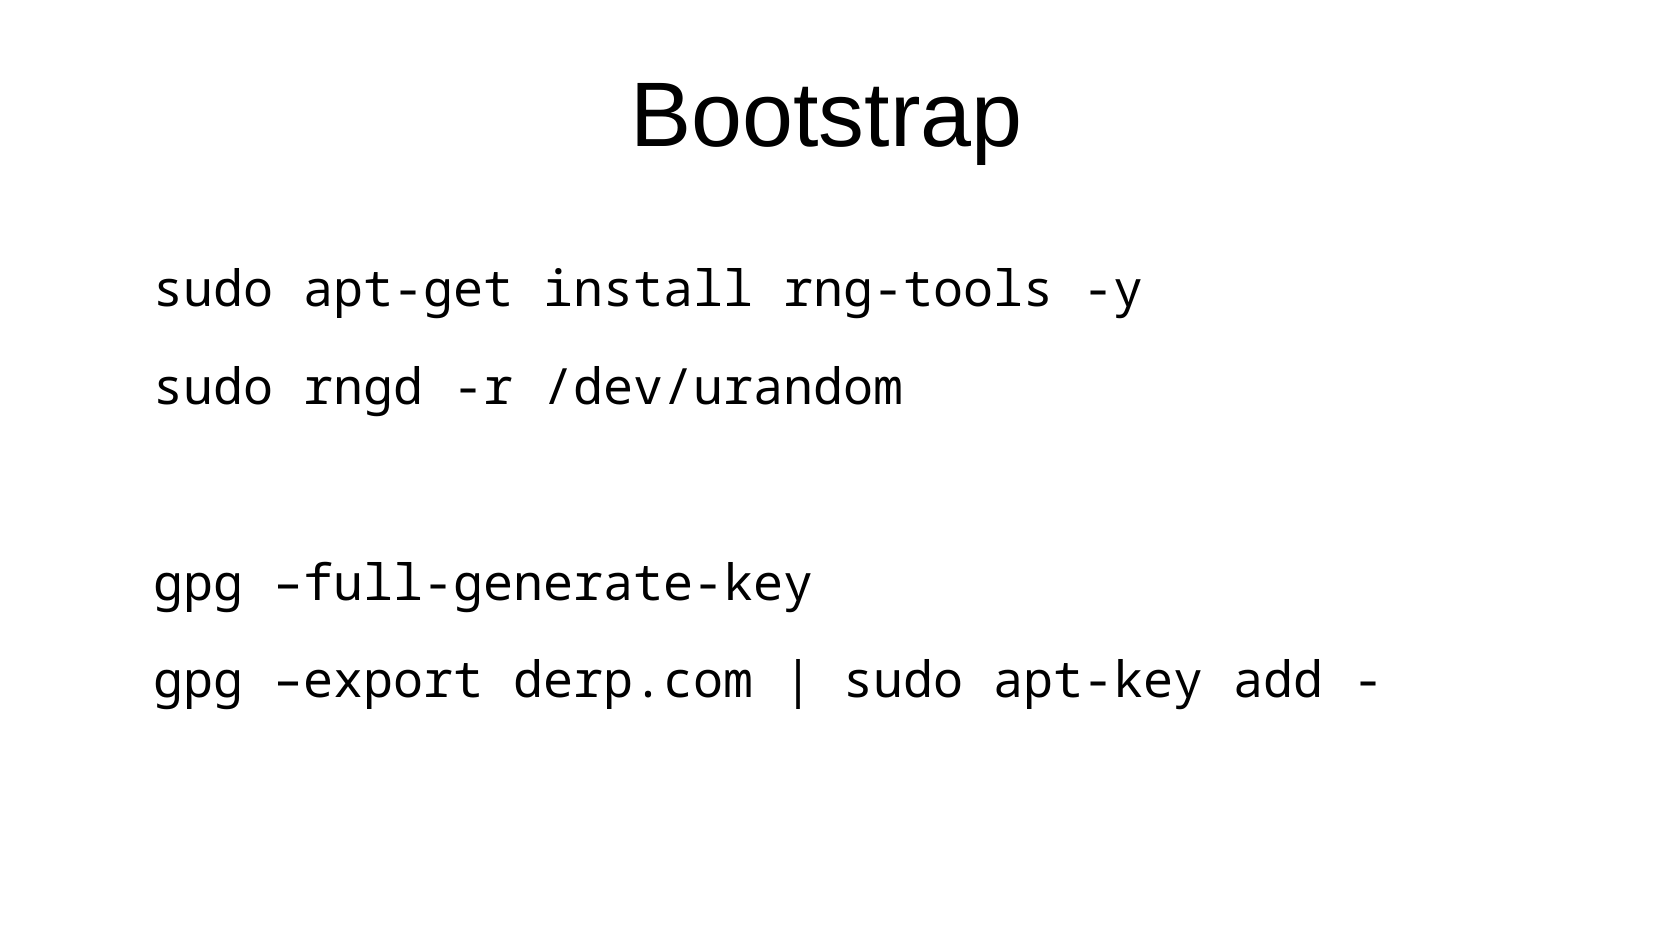

# Bootstrap
sudo apt-get install rng-tools -y
sudo rngd -r /dev/urandom
gpg –full-generate-key
gpg –export derp.com | sudo apt-key add -